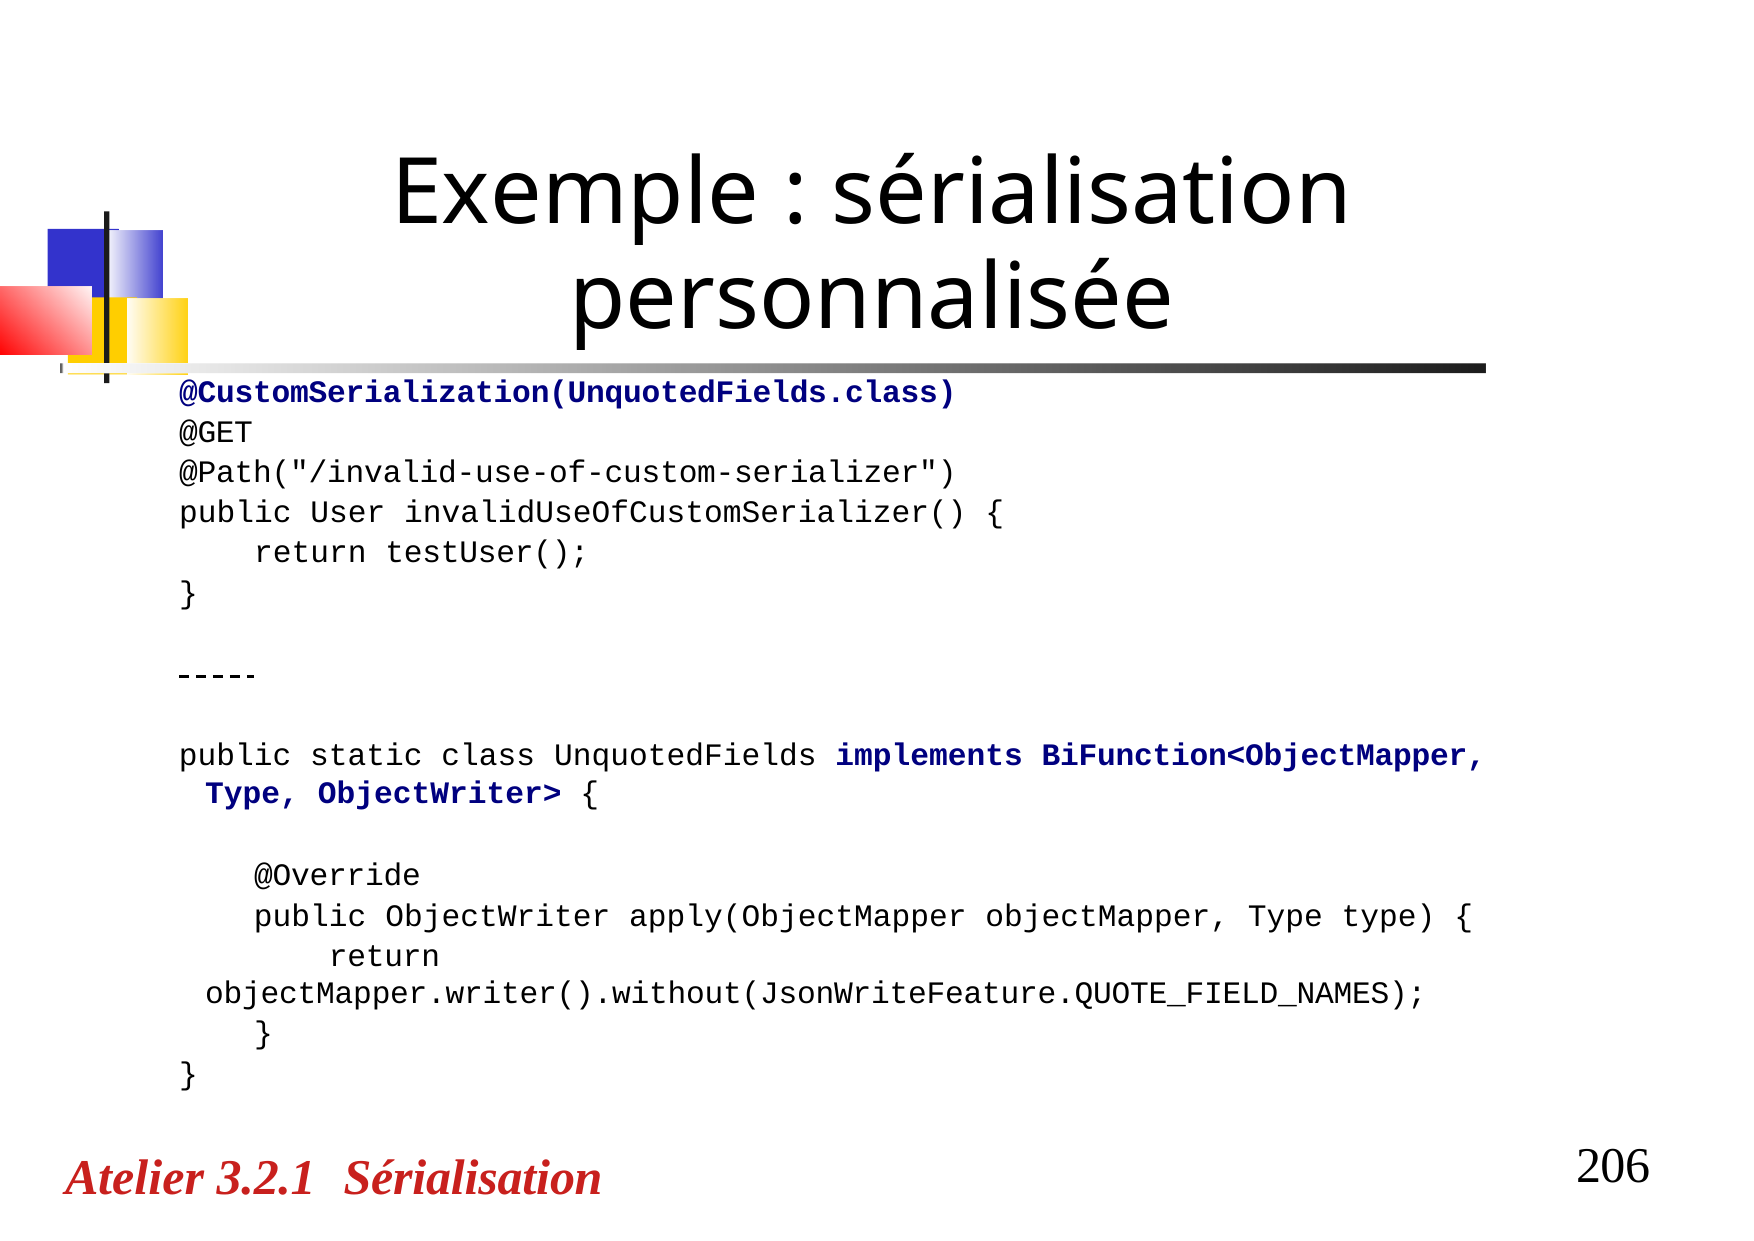

# Exemple : sérialisation personnalisée
@CustomSerialization(UnquotedFields.class)
@GET
@Path("/invalid-use-of-custom-serializer") public User invalidUseOfCustomSerializer() {
return testUser();
}
public static class UnquotedFields implements BiFunction<ObjectMapper, Type, ObjectWriter> {
@Override
public ObjectWriter apply(ObjectMapper objectMapper, Type type) { return
objectMapper.writer().without(JsonWriteFeature.QUOTE_FIELD_NAMES);
}
}
206
Atelier 3.2.1	Sérialisation